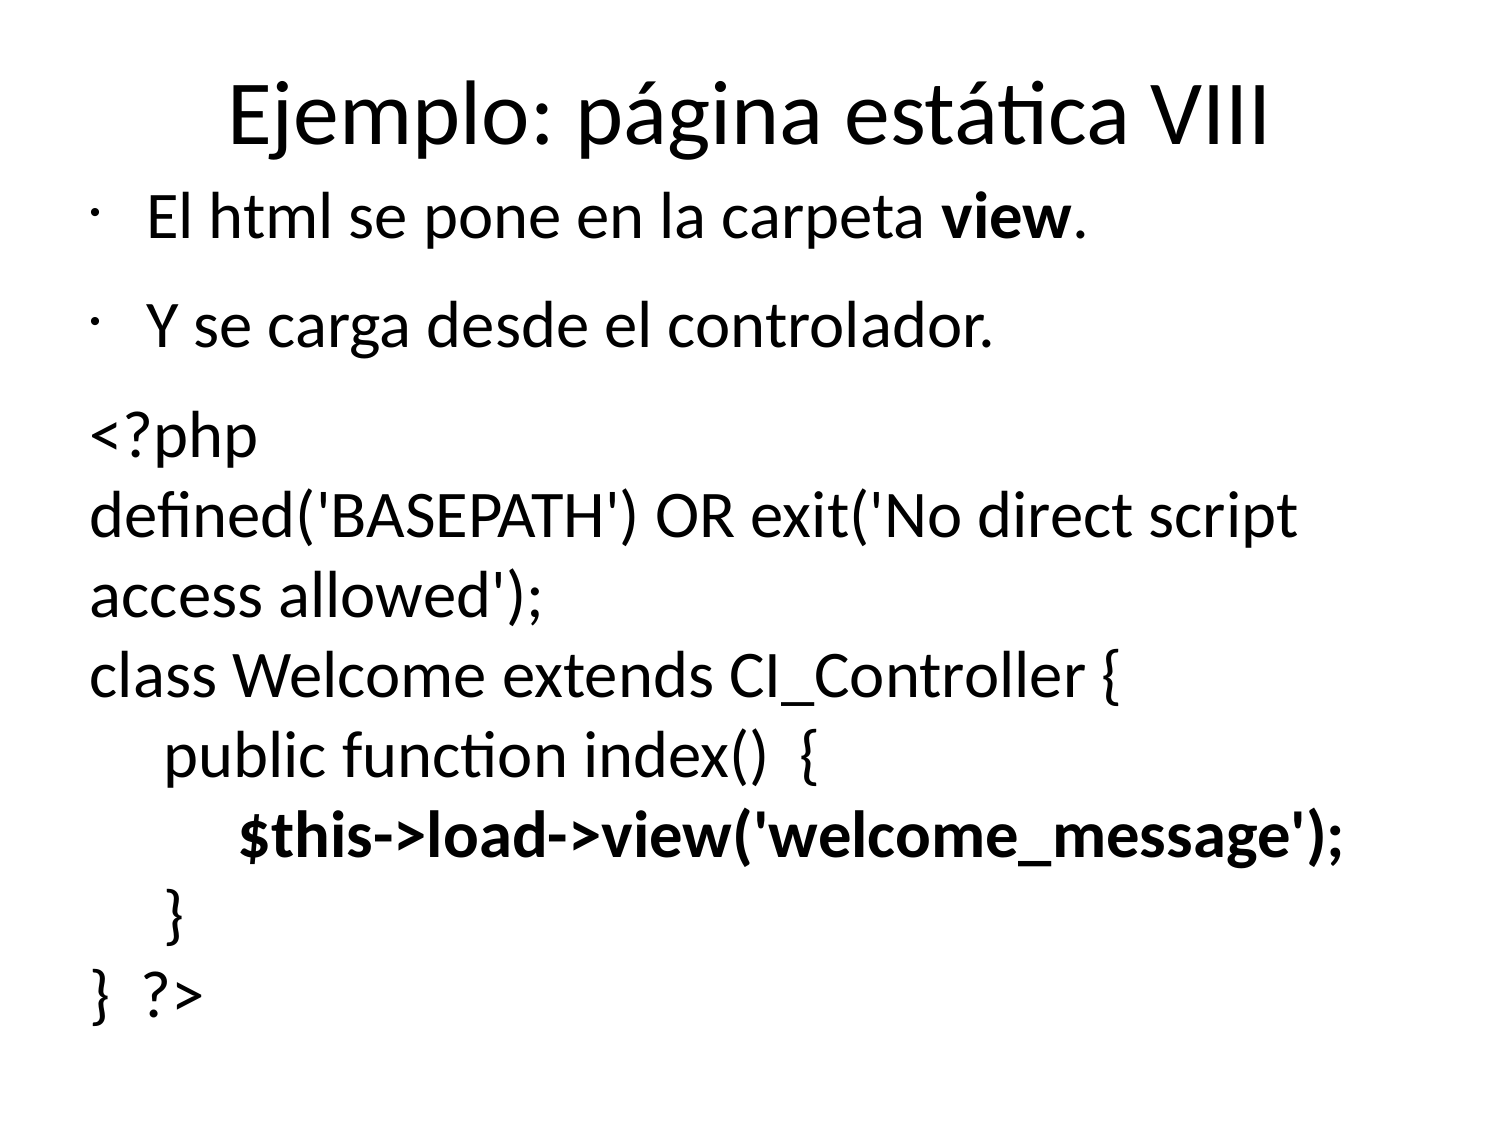

# Ejemplo: página estática VIII
El html se pone en la carpeta view.
Y se carga desde el controlador.
<?php
defined('BASEPATH') OR exit('No direct script access allowed');
class Welcome extends CI_Controller {
	public function index() {
		$this->load->view('welcome_message');
	}
} ?>